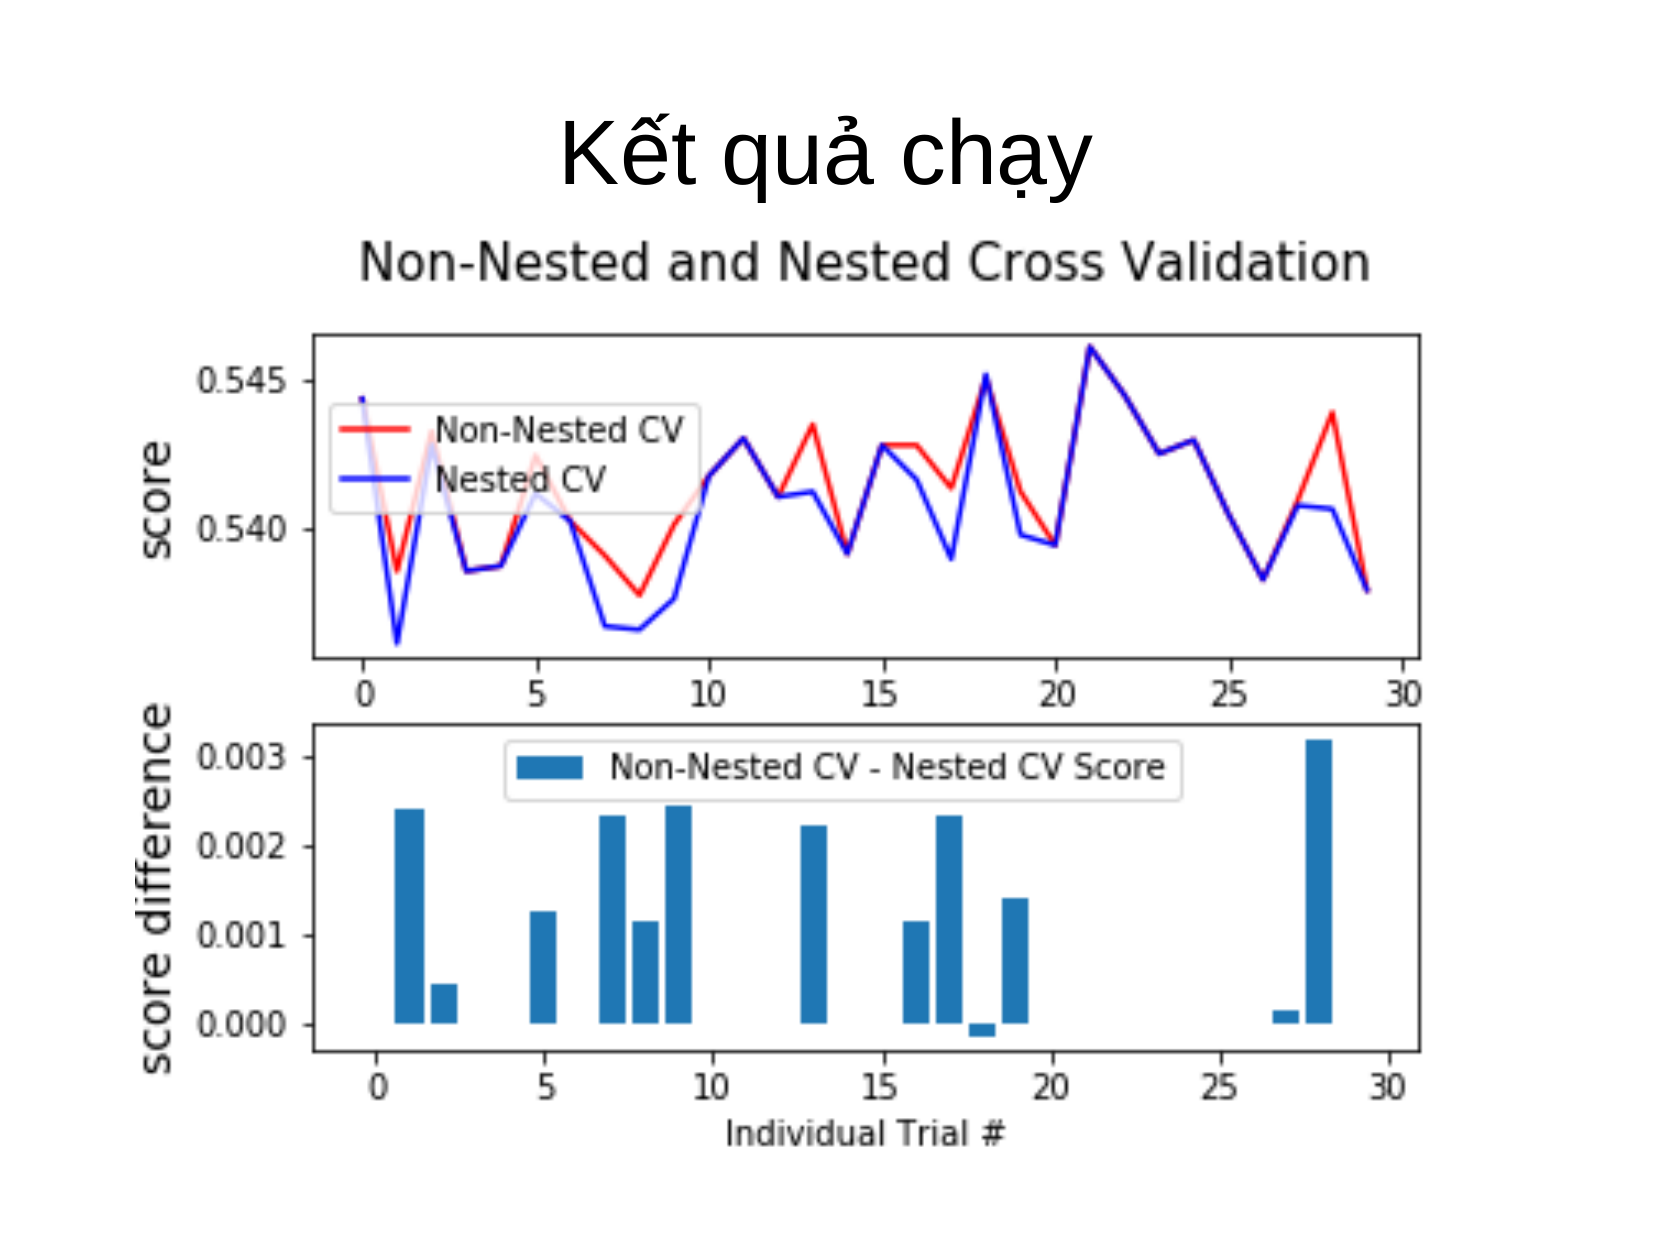

# Kết quả chạy
Random Forest: Overfit